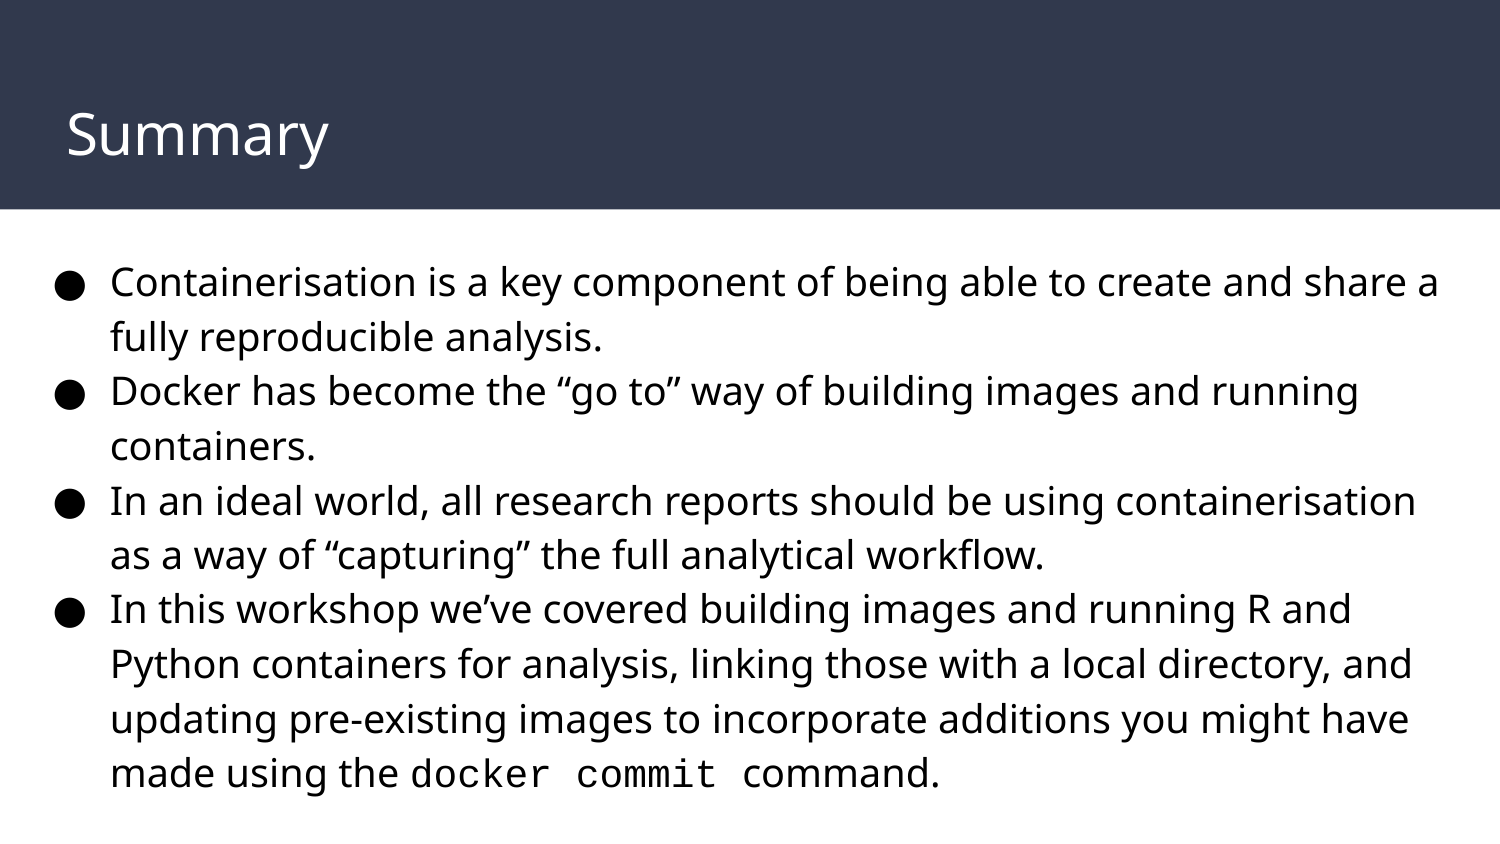

# Summary
Containerisation is a key component of being able to create and share a fully reproducible analysis.
Docker has become the “go to” way of building images and running containers.
In an ideal world, all research reports should be using containerisation as a way of “capturing” the full analytical workflow.
In this workshop we’ve covered building images and running R and Python containers for analysis, linking those with a local directory, and updating pre-existing images to incorporate additions you might have made using the docker commit command.